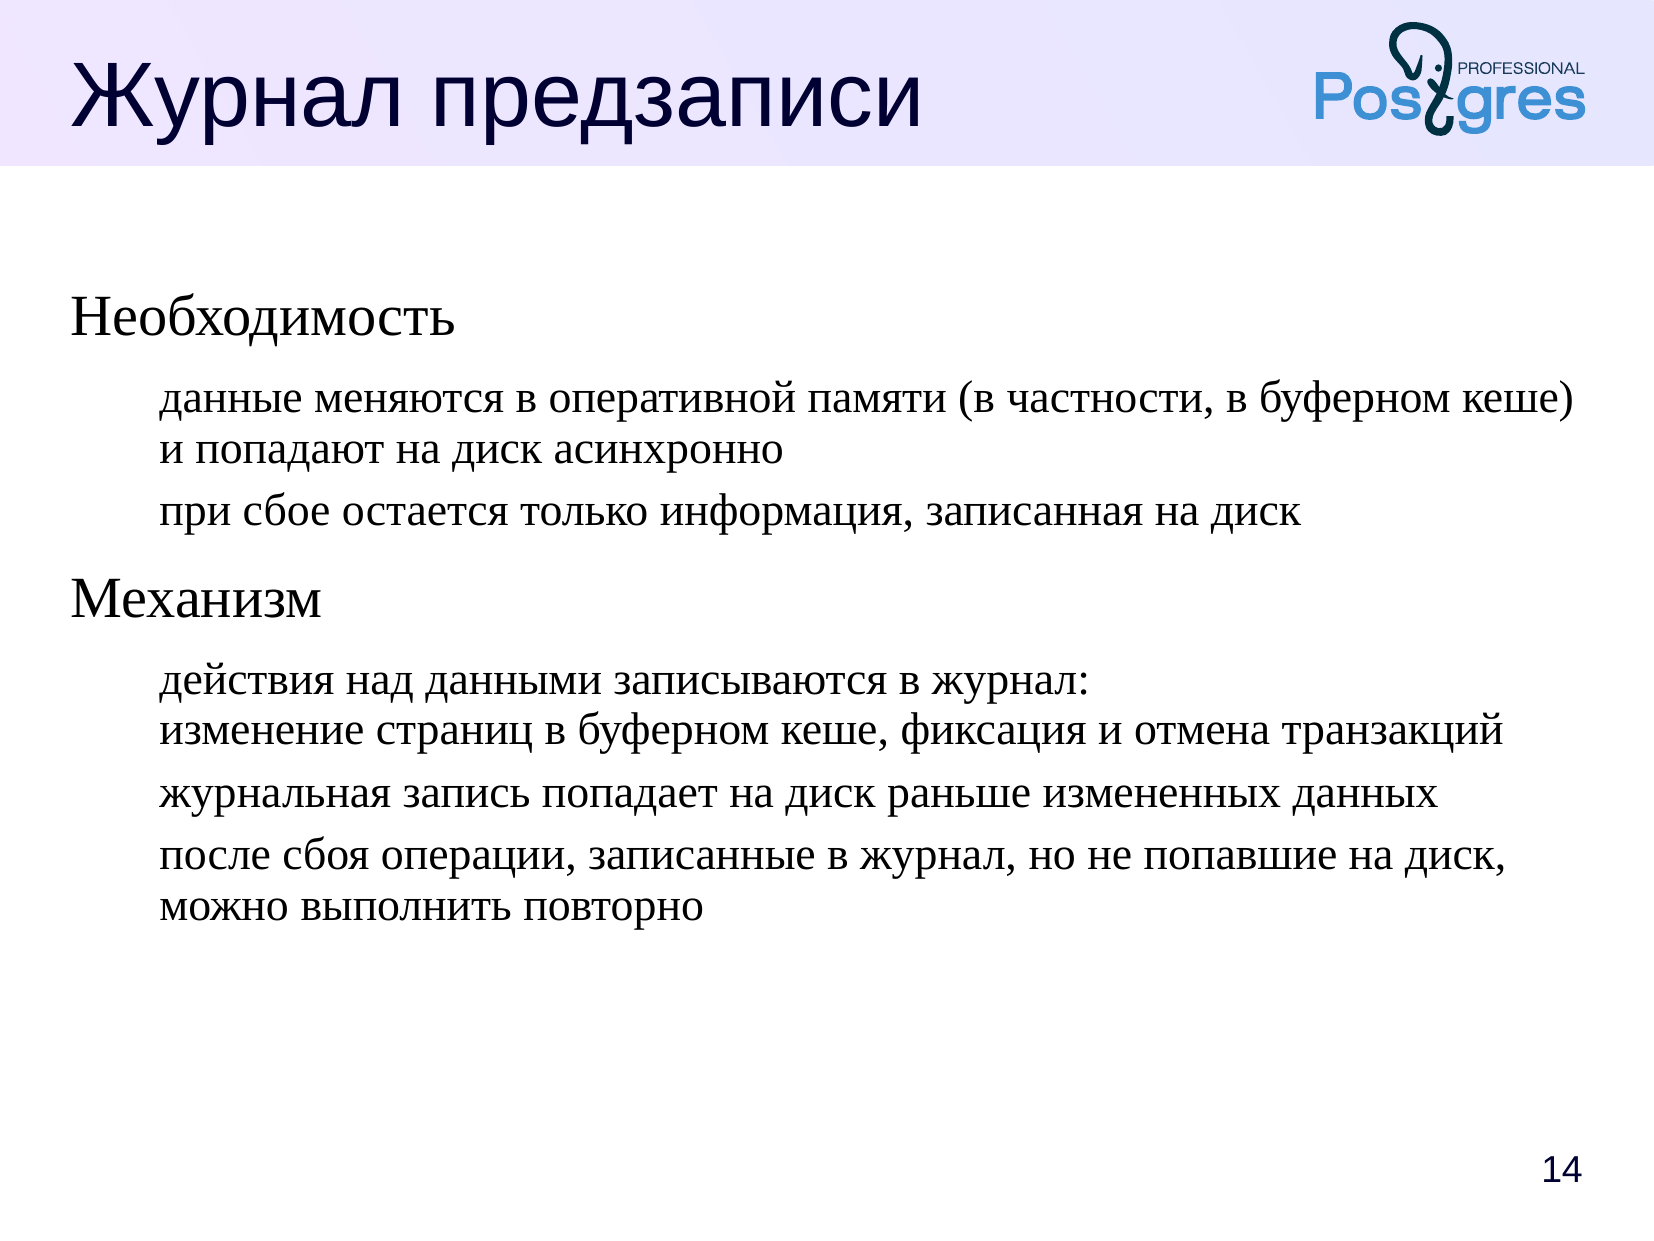

# Журнал предзаписи
Необходимость
данные меняются в оперативной памяти (в частности, в буферном кеше)
и попадают на диск асинхронно
при сбое остается только информация, записанная на диск
Механизм
действия над данными записываются в журнал:
изменение страниц в буферном кеше, фиксация и отмена транзакций
журнальная запись попадает на диск раньше измененных данных
после сбоя операции, записанные в журнал, но не попавшие на диск,
можно выполнить повторно